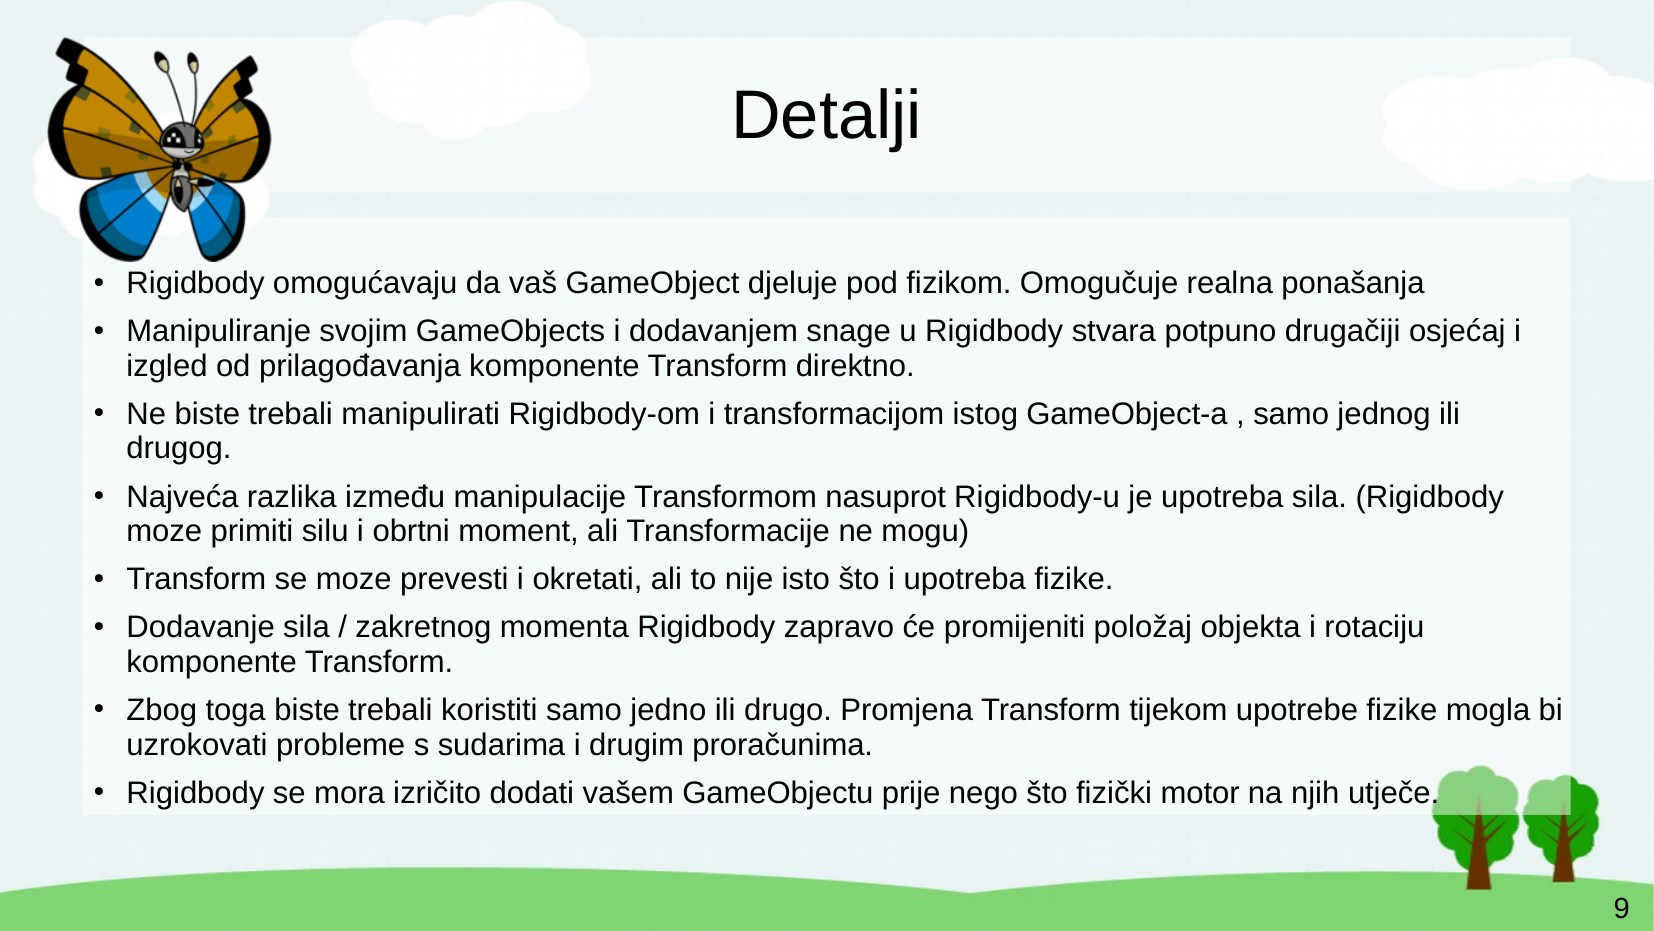

# Detalji
Rigidbody omogućavaju da vaš GameObject djeluje pod fizikom. Omogučuje realna ponašanja
Manipuliranje svojim GameObjects i dodavanjem snage u Rigidbody stvara potpuno drugačiji osjećaj i izgled od prilagođavanja komponente Transform direktno.
Ne biste trebali manipulirati Rigidbody-om i transformacijom istog GameObject-a , samo jednog ili drugog.
Najveća razlika između manipulacije Transformom nasuprot Rigidbody-u je upotreba sila. (Rigidbody moze primiti silu i obrtni moment, ali Transformacije ne mogu)
Transform se moze prevesti i okretati, ali to nije isto što i upotreba fizike.
Dodavanje sila / zakretnog momenta Rigidbody zapravo će promijeniti položaj objekta i rotaciju komponente Transform.
Zbog toga biste trebali koristiti samo jedno ili drugo. Promjena Transform tijekom upotrebe fizike mogla bi uzrokovati probleme s sudarima i drugim proračunima.
Rigidbody se mora izričito dodati vašem GameObjectu prije nego što fizički motor na njih utječe.
9